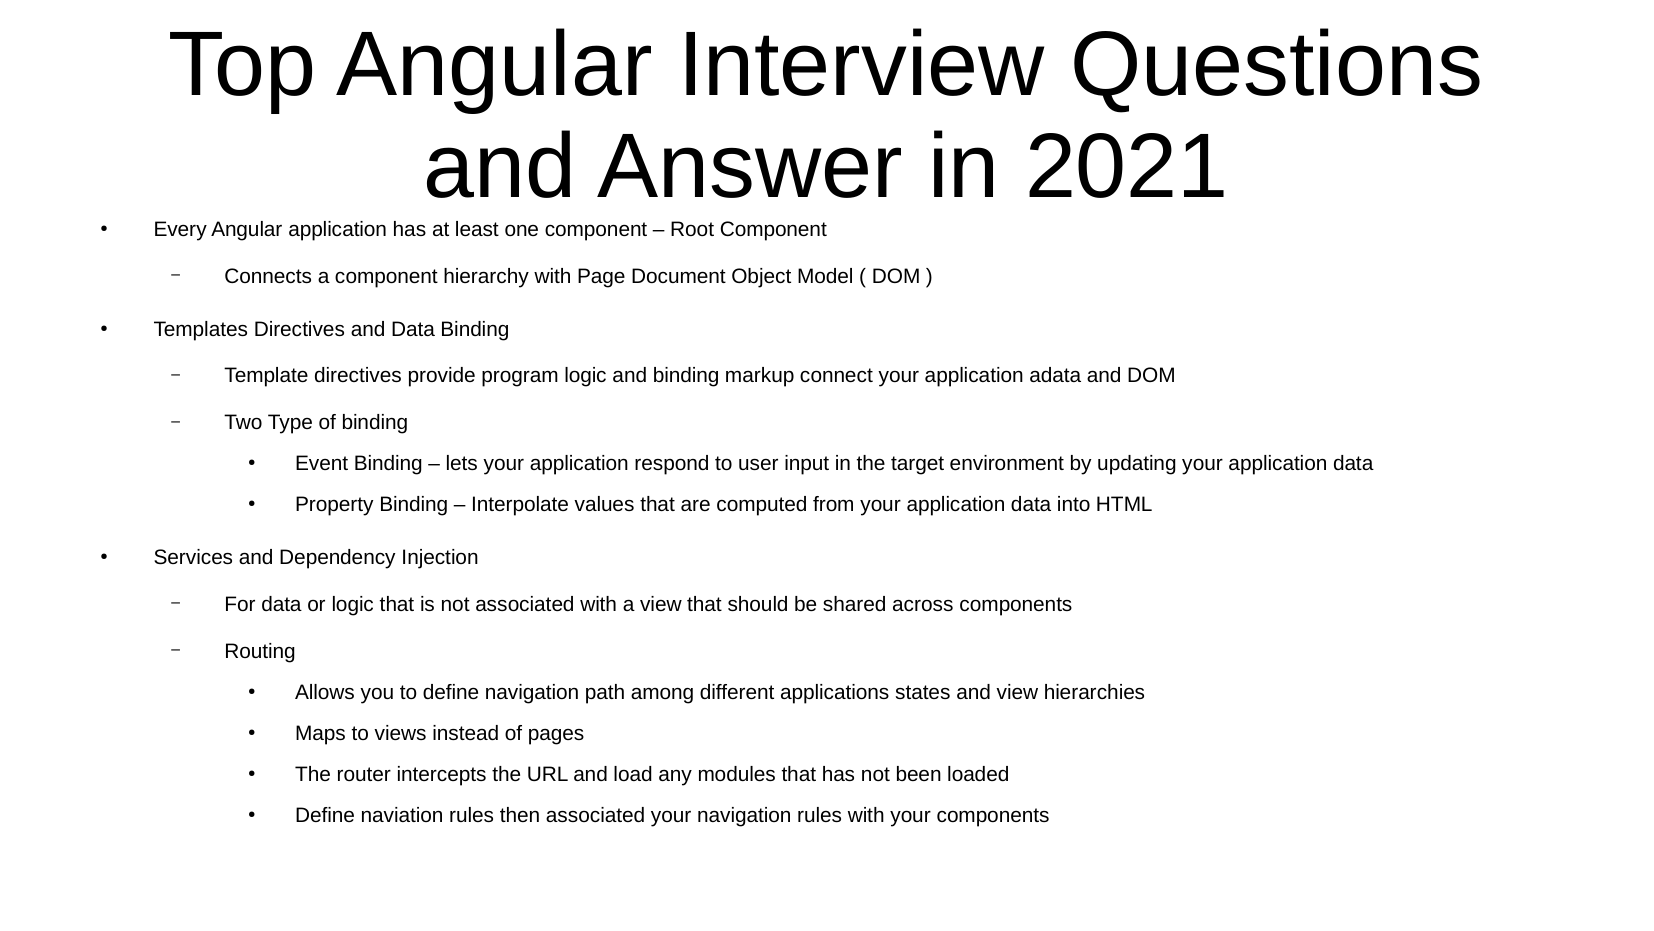

# Top Angular Interview Questions and Answer in 2021
Every Angular application has at least one component – Root Component
Connects a component hierarchy with Page Document Object Model ( DOM )
Templates Directives and Data Binding
Template directives provide program logic and binding markup connect your application adata and DOM
Two Type of binding
Event Binding – lets your application respond to user input in the target environment by updating your application data
Property Binding – Interpolate values that are computed from your application data into HTML
Services and Dependency Injection
For data or logic that is not associated with a view that should be shared across components
Routing
Allows you to define navigation path among different applications states and view hierarchies
Maps to views instead of pages
The router intercepts the URL and load any modules that has not been loaded
Define naviation rules then associated your navigation rules with your components